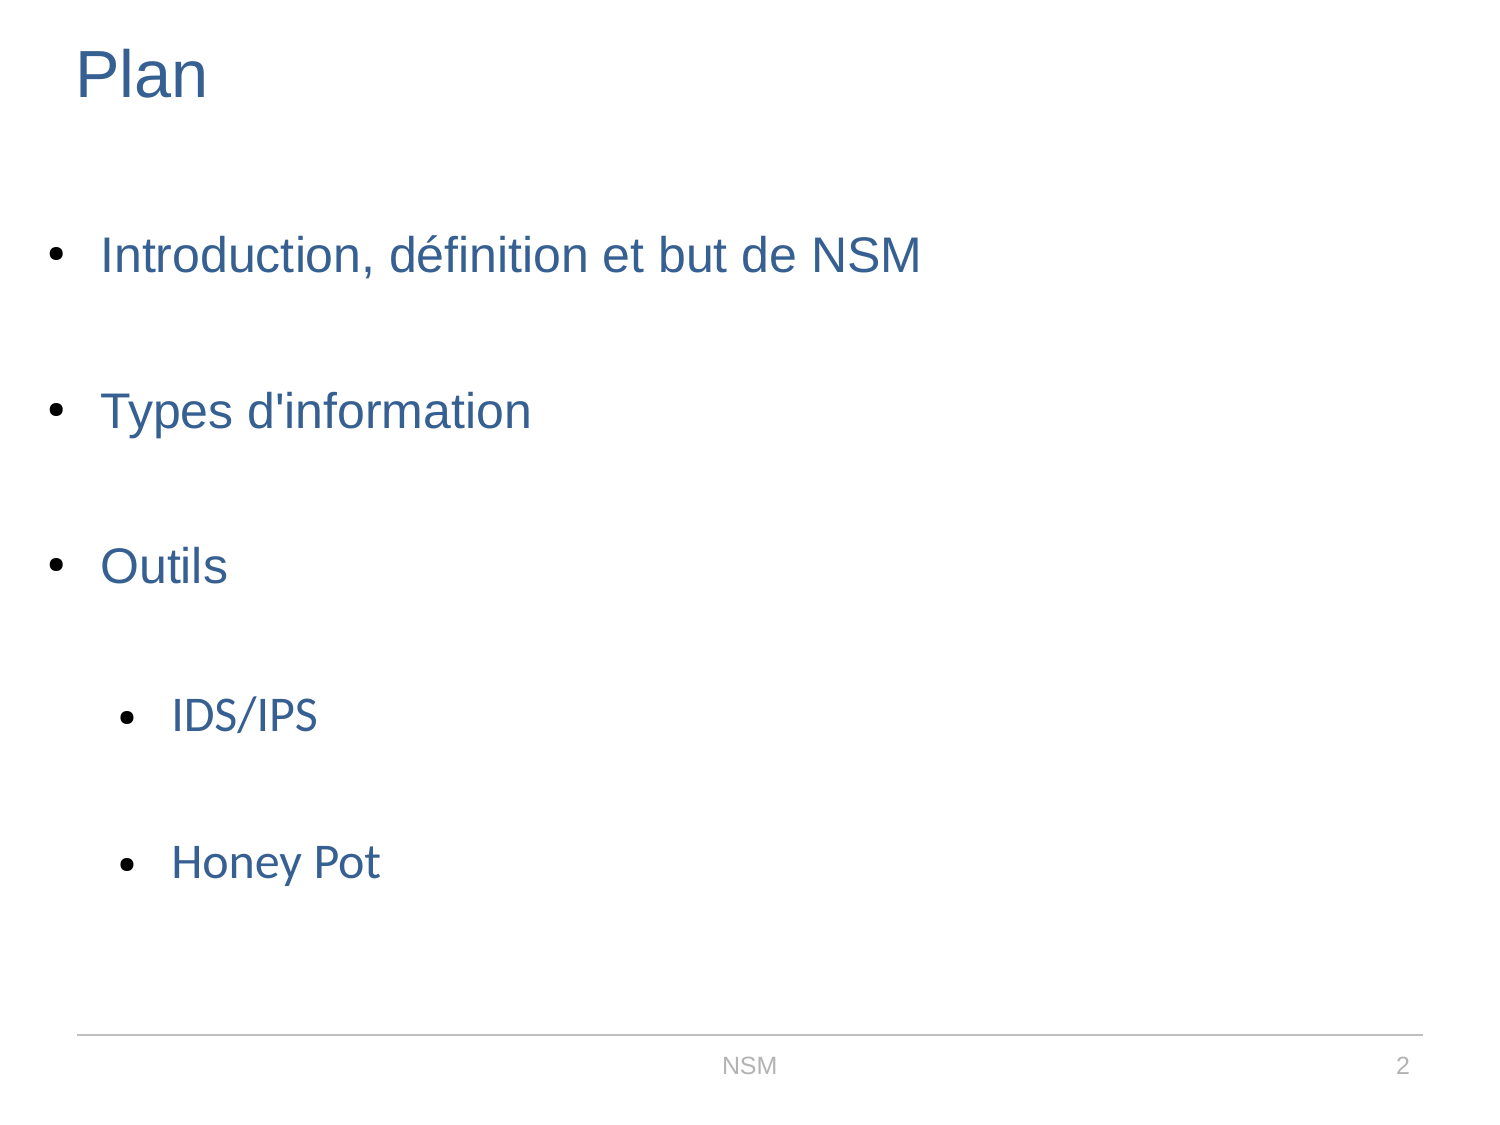

# Plan
Introduction, définition et but de NSM
Types d'information
Outils
IDS/IPS
Honey Pot
Your footer here
2